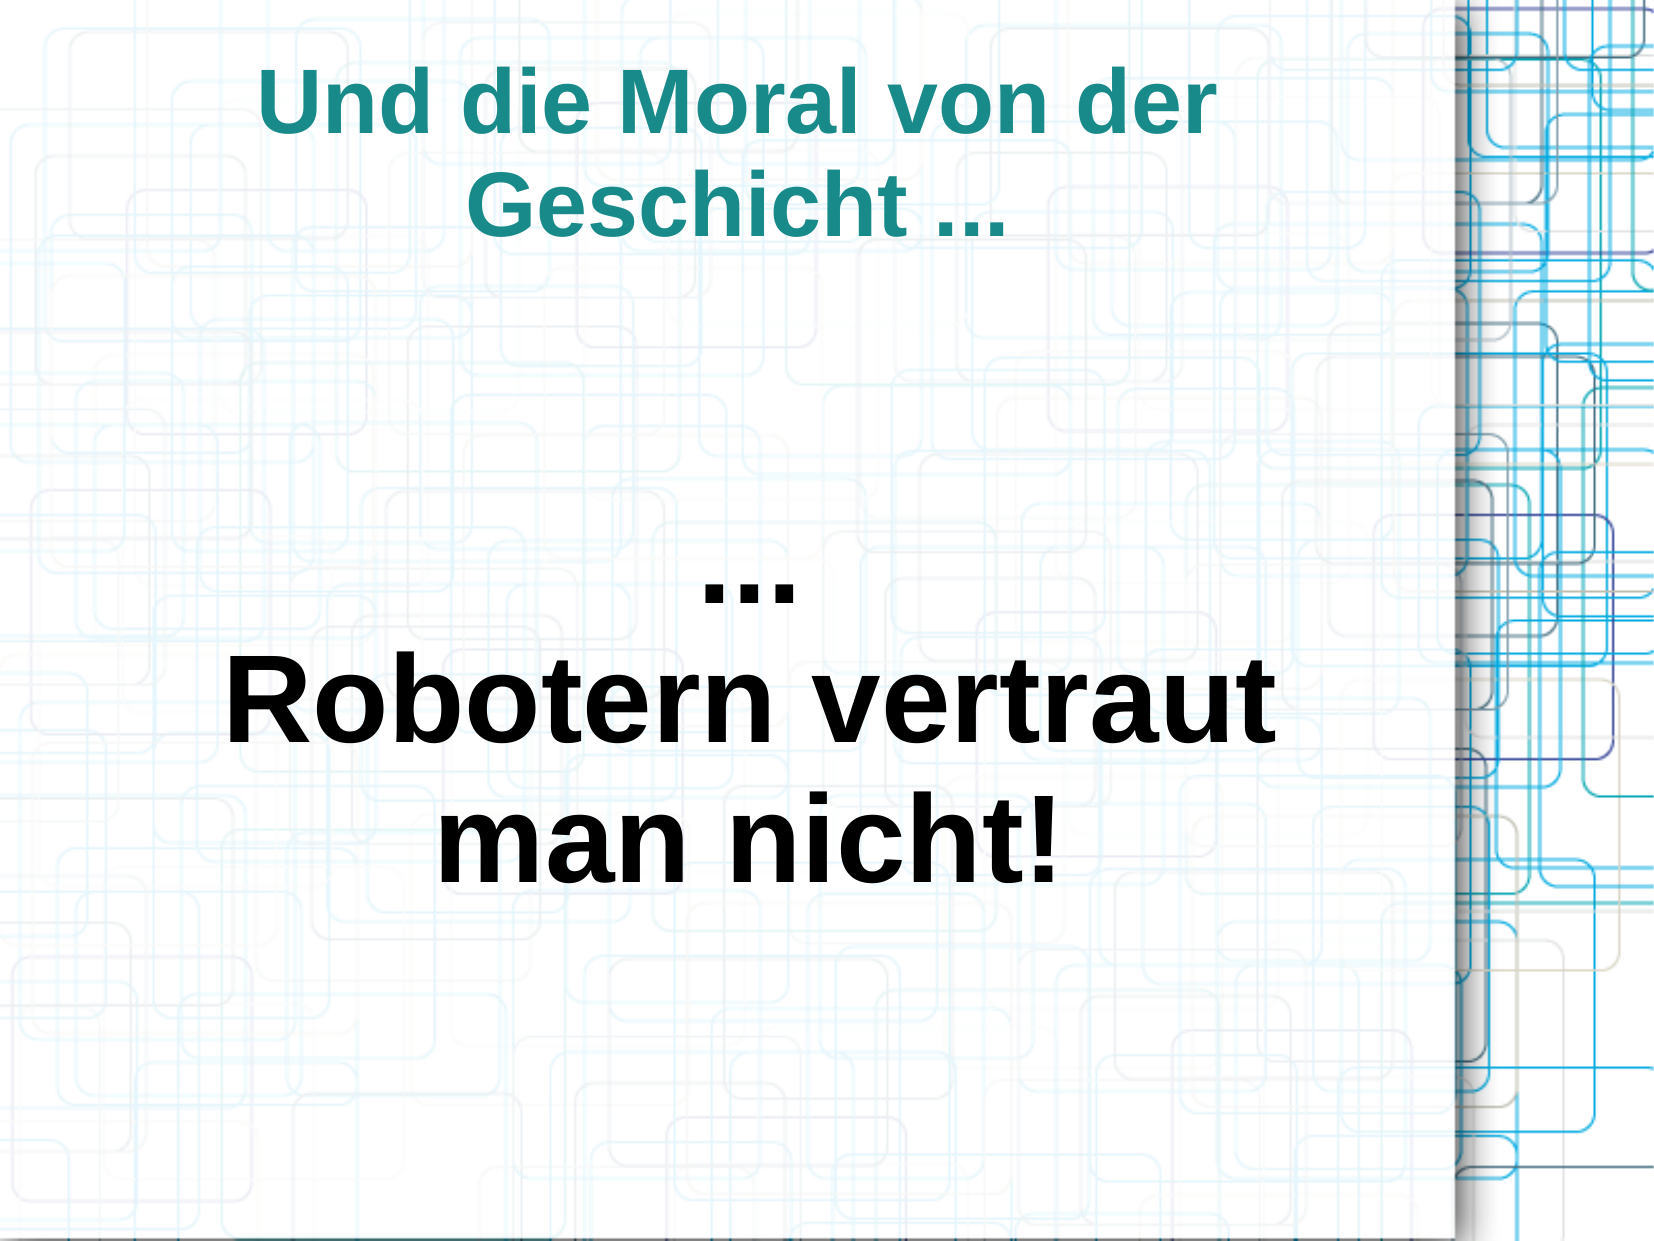

# Und die Moral von der Geschicht ...
...
Robotern vertraut man nicht!